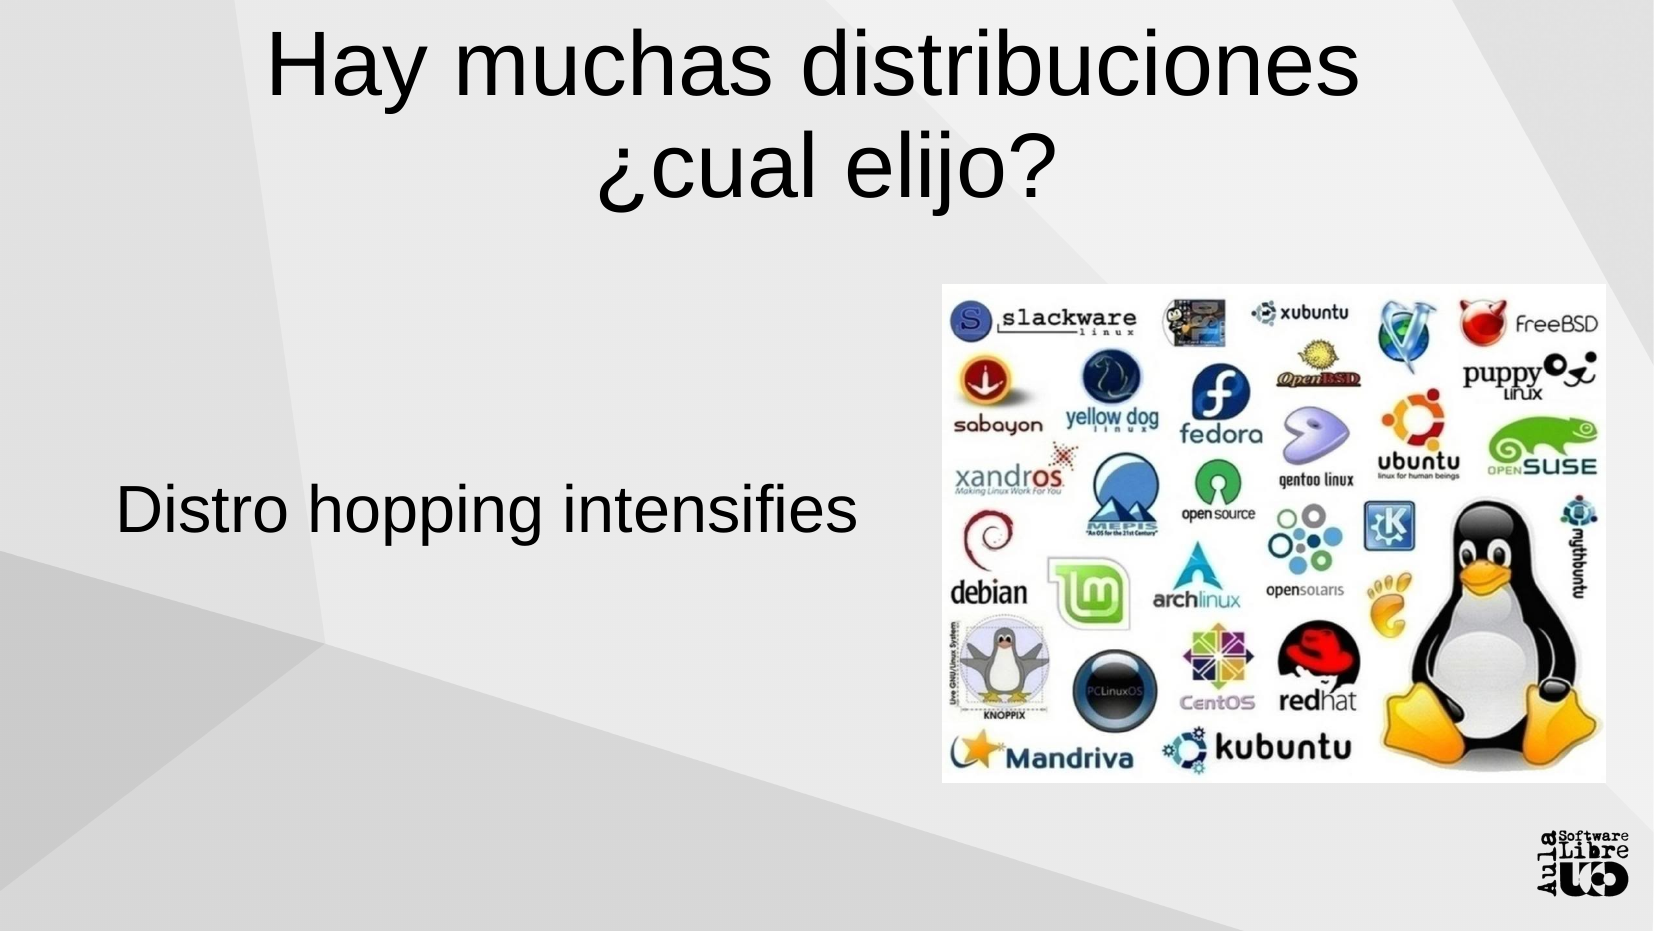

# Hay muchas distribuciones ¿cual elijo?
Distro hopping intensifies